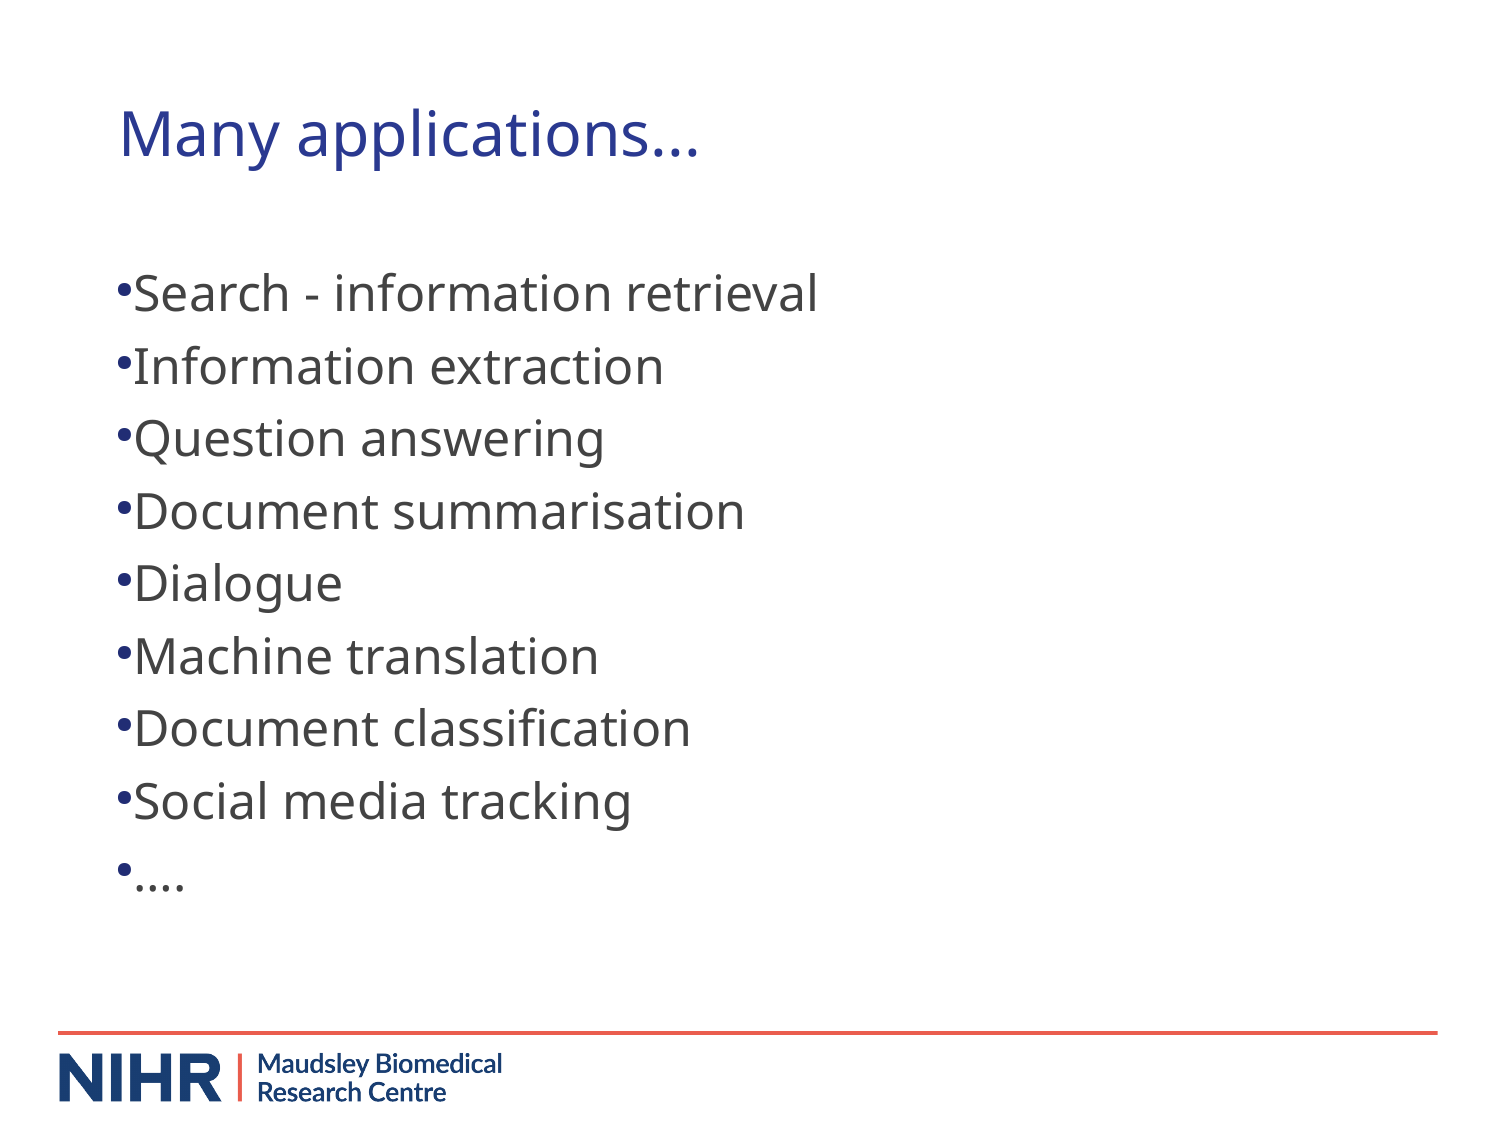

# Many applications...
Search - information retrieval
Information extraction
Question answering
Document summarisation
Dialogue
Machine translation
Document classification
Social media tracking
….